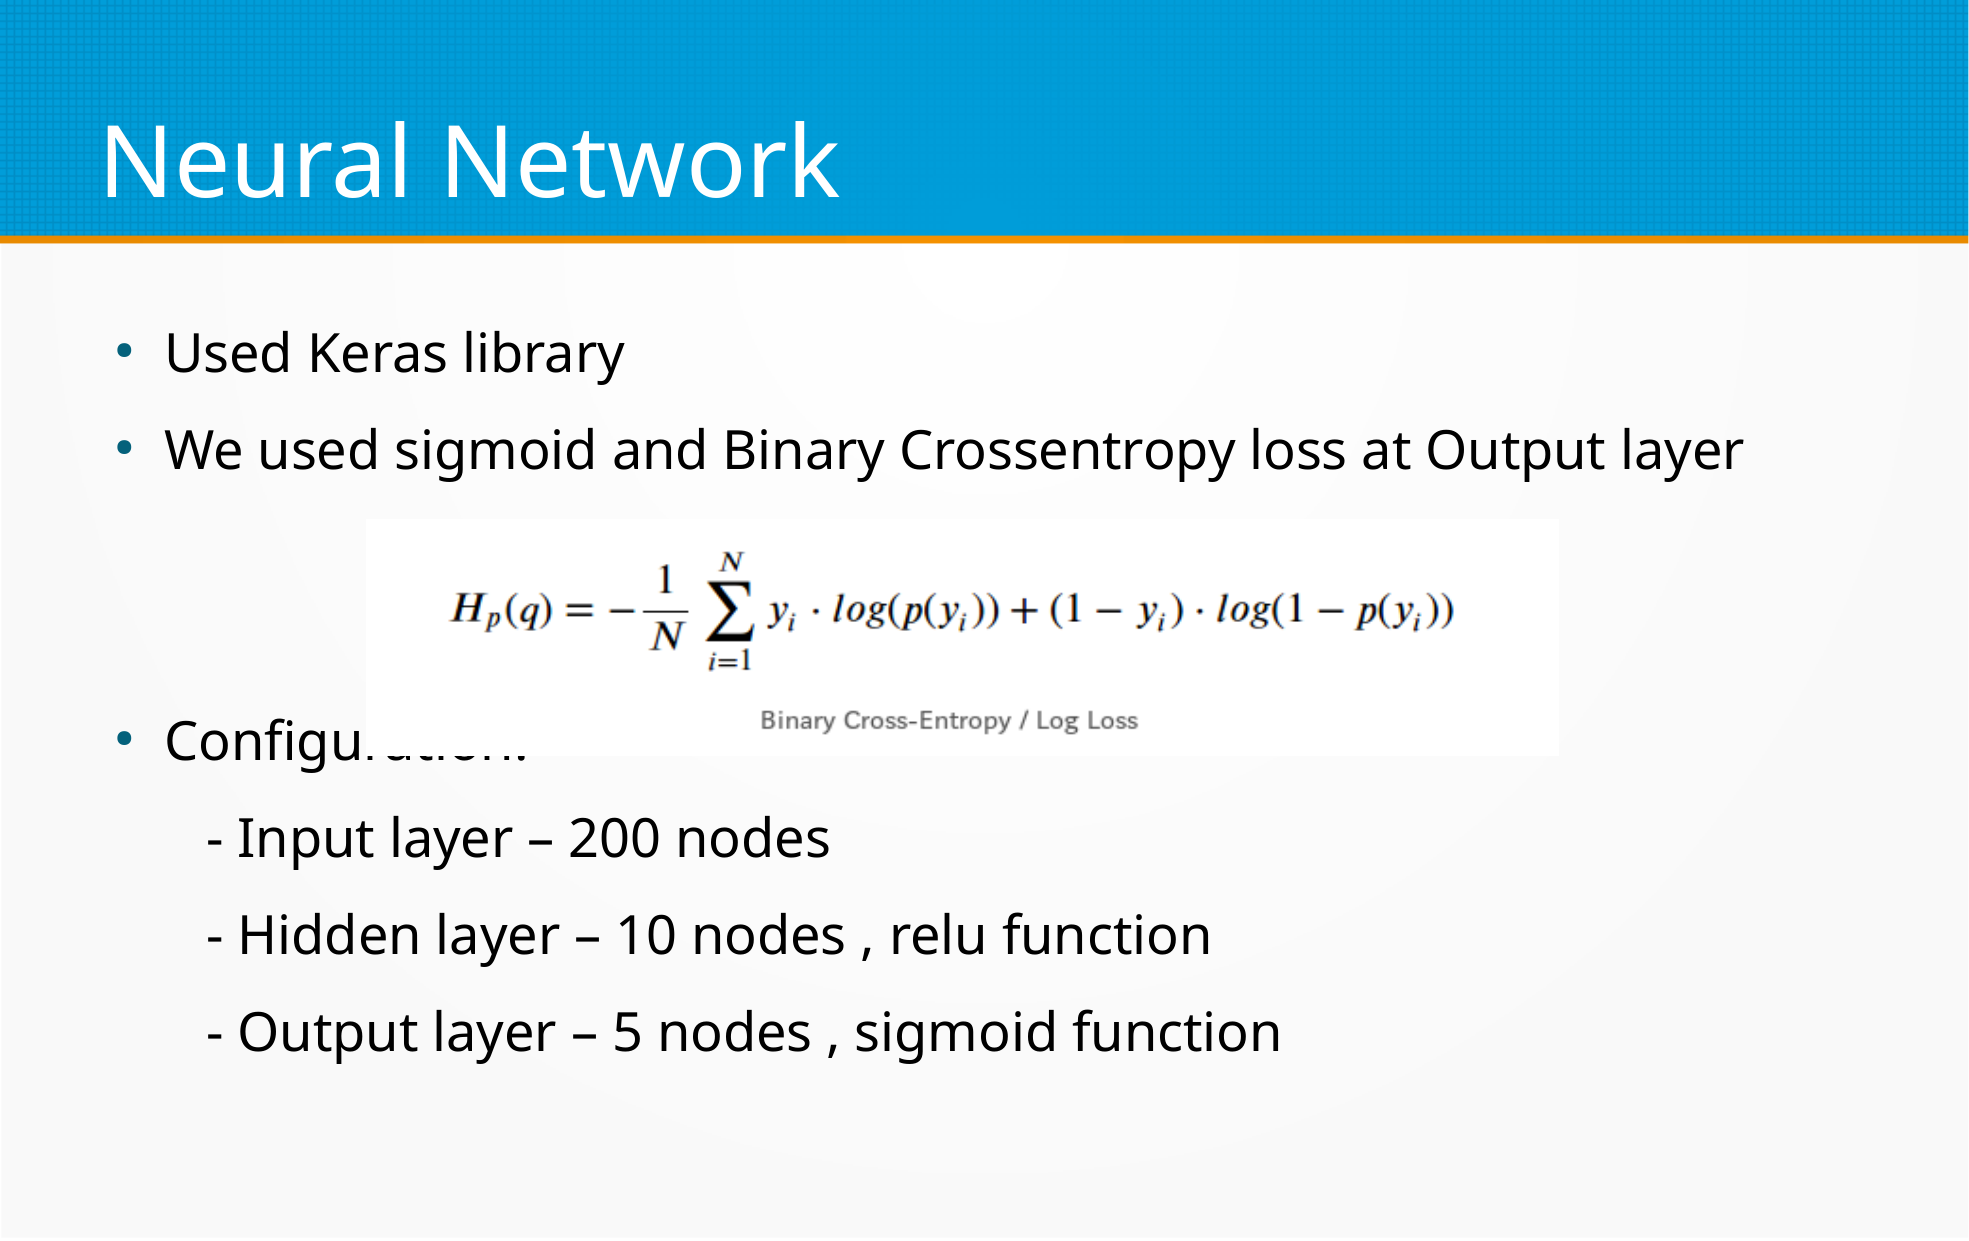

# Neural Network
Used Keras library
We used sigmoid and Binary Crossentropy loss at Output layer
Configuration:
 - Input layer – 200 nodes
 - Hidden layer – 10 nodes , relu function
 - Output layer – 5 nodes , sigmoid function